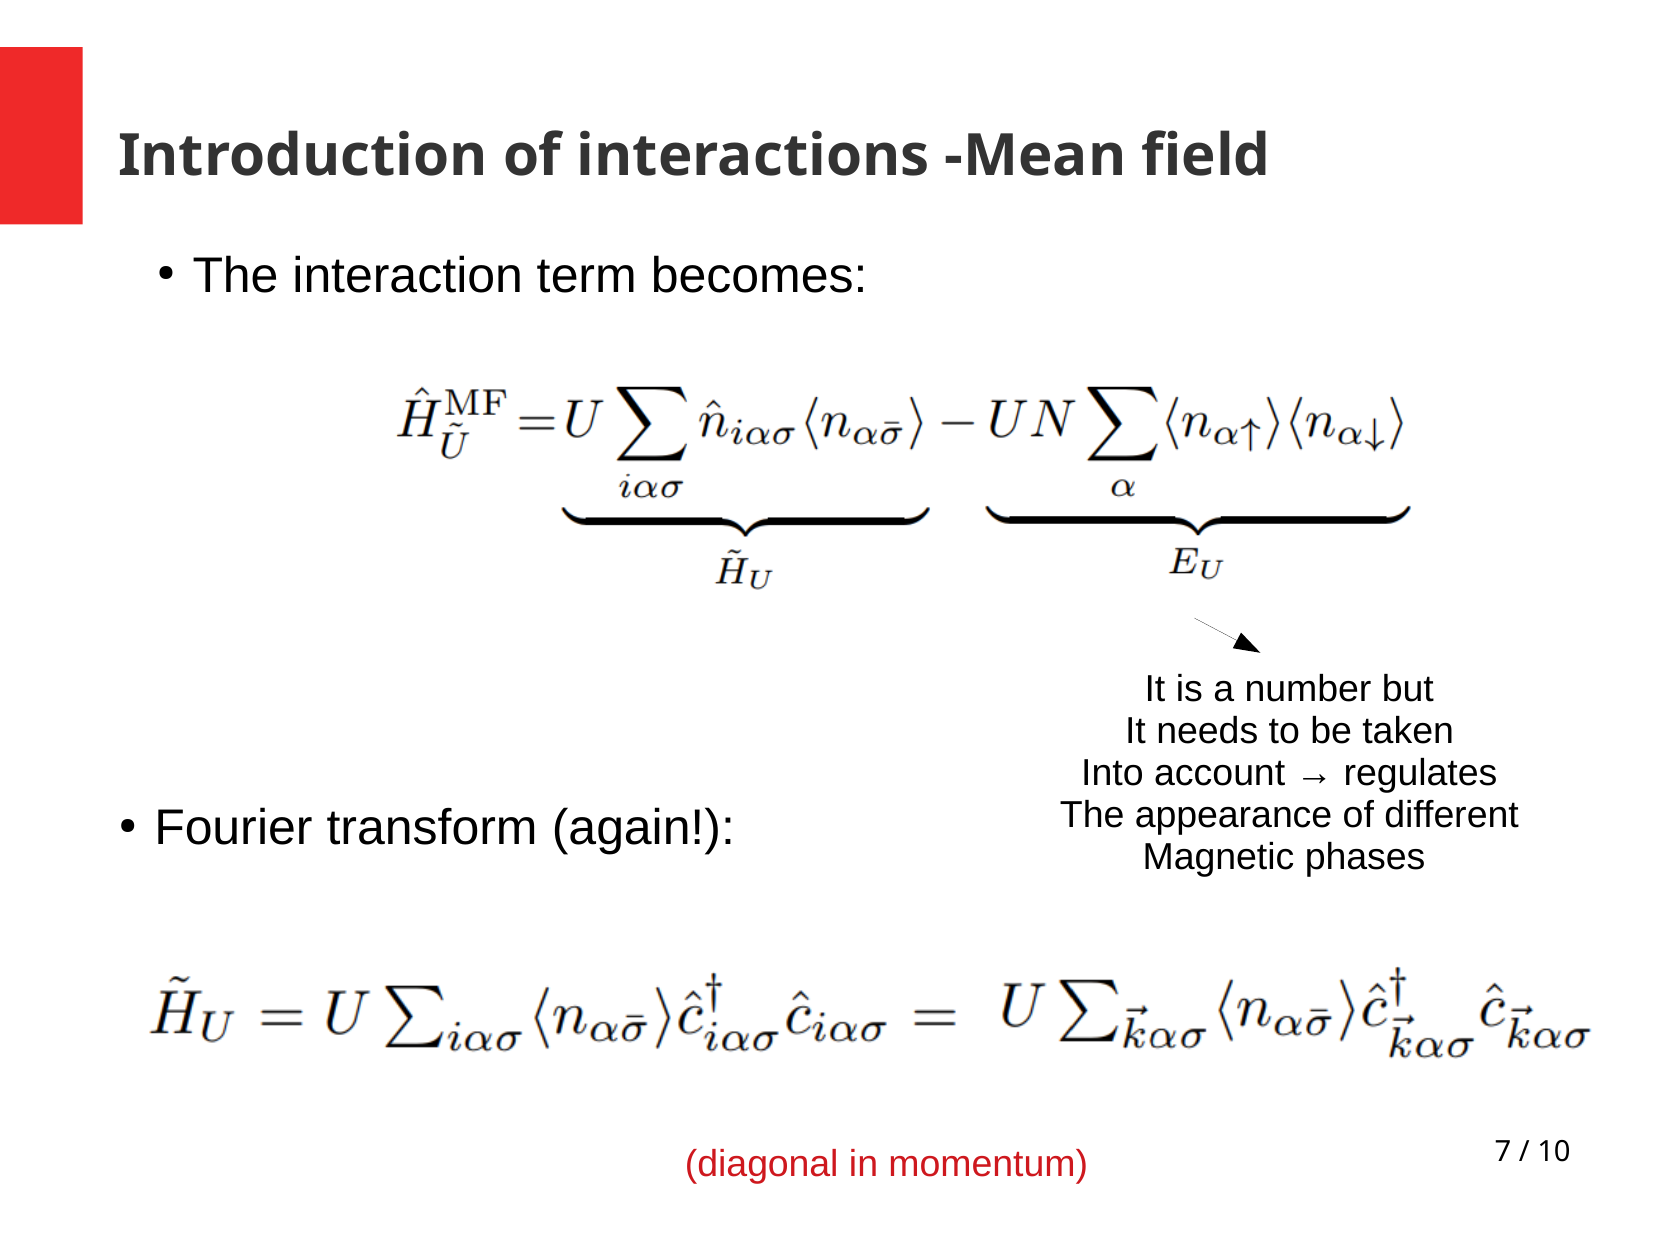

# Introduction of interactions -Mean field
The interaction term becomes:
It is a number but
It needs to be taken
Into account → regulates
The appearance of different
Magnetic phases
Fourier transform (again!):
7
(diagonal in momentum)